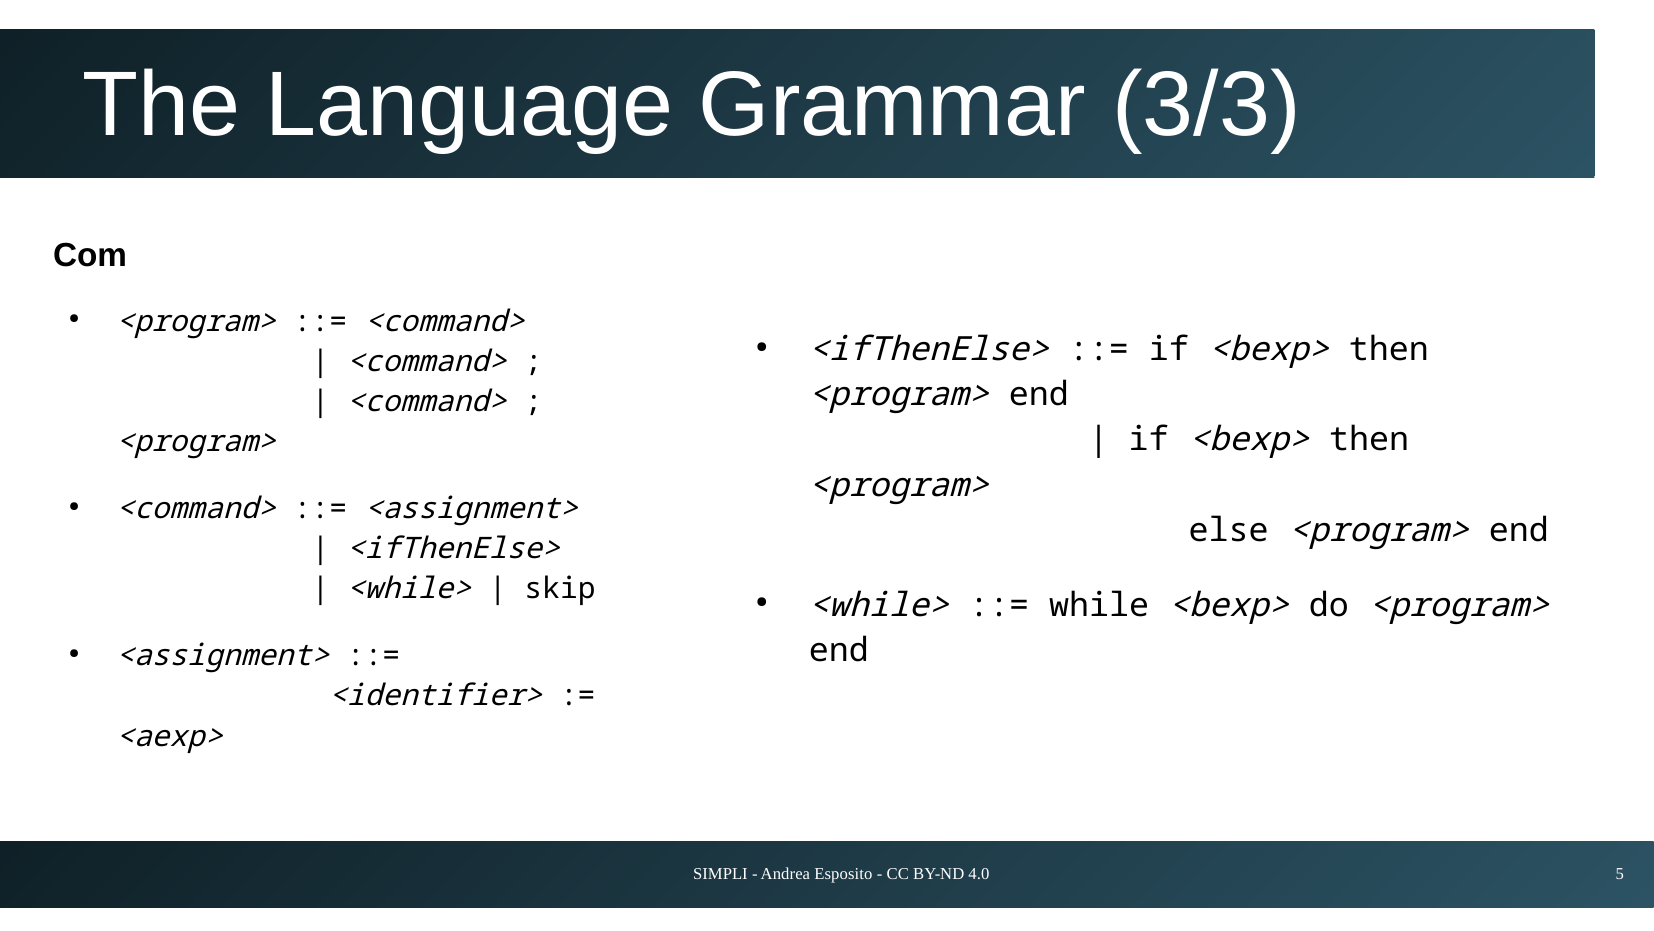

# The Language Grammar (3/3)
Com
<program> ::= <command>
 | <command> ;
 | <command> ; <program>
<command> ::= <assignment>
 | <ifThenElse>
 | <while> | skip
<assignment> ::=
 <identifier> := <aexp>
<ifThenElse> ::= if <bexp> then <program> end
 | if <bexp> then <program>
 else <program> end
<while> ::= while <bexp> do <program> end
SIMPLI - Andrea Esposito - CC BY-ND 4.0
5